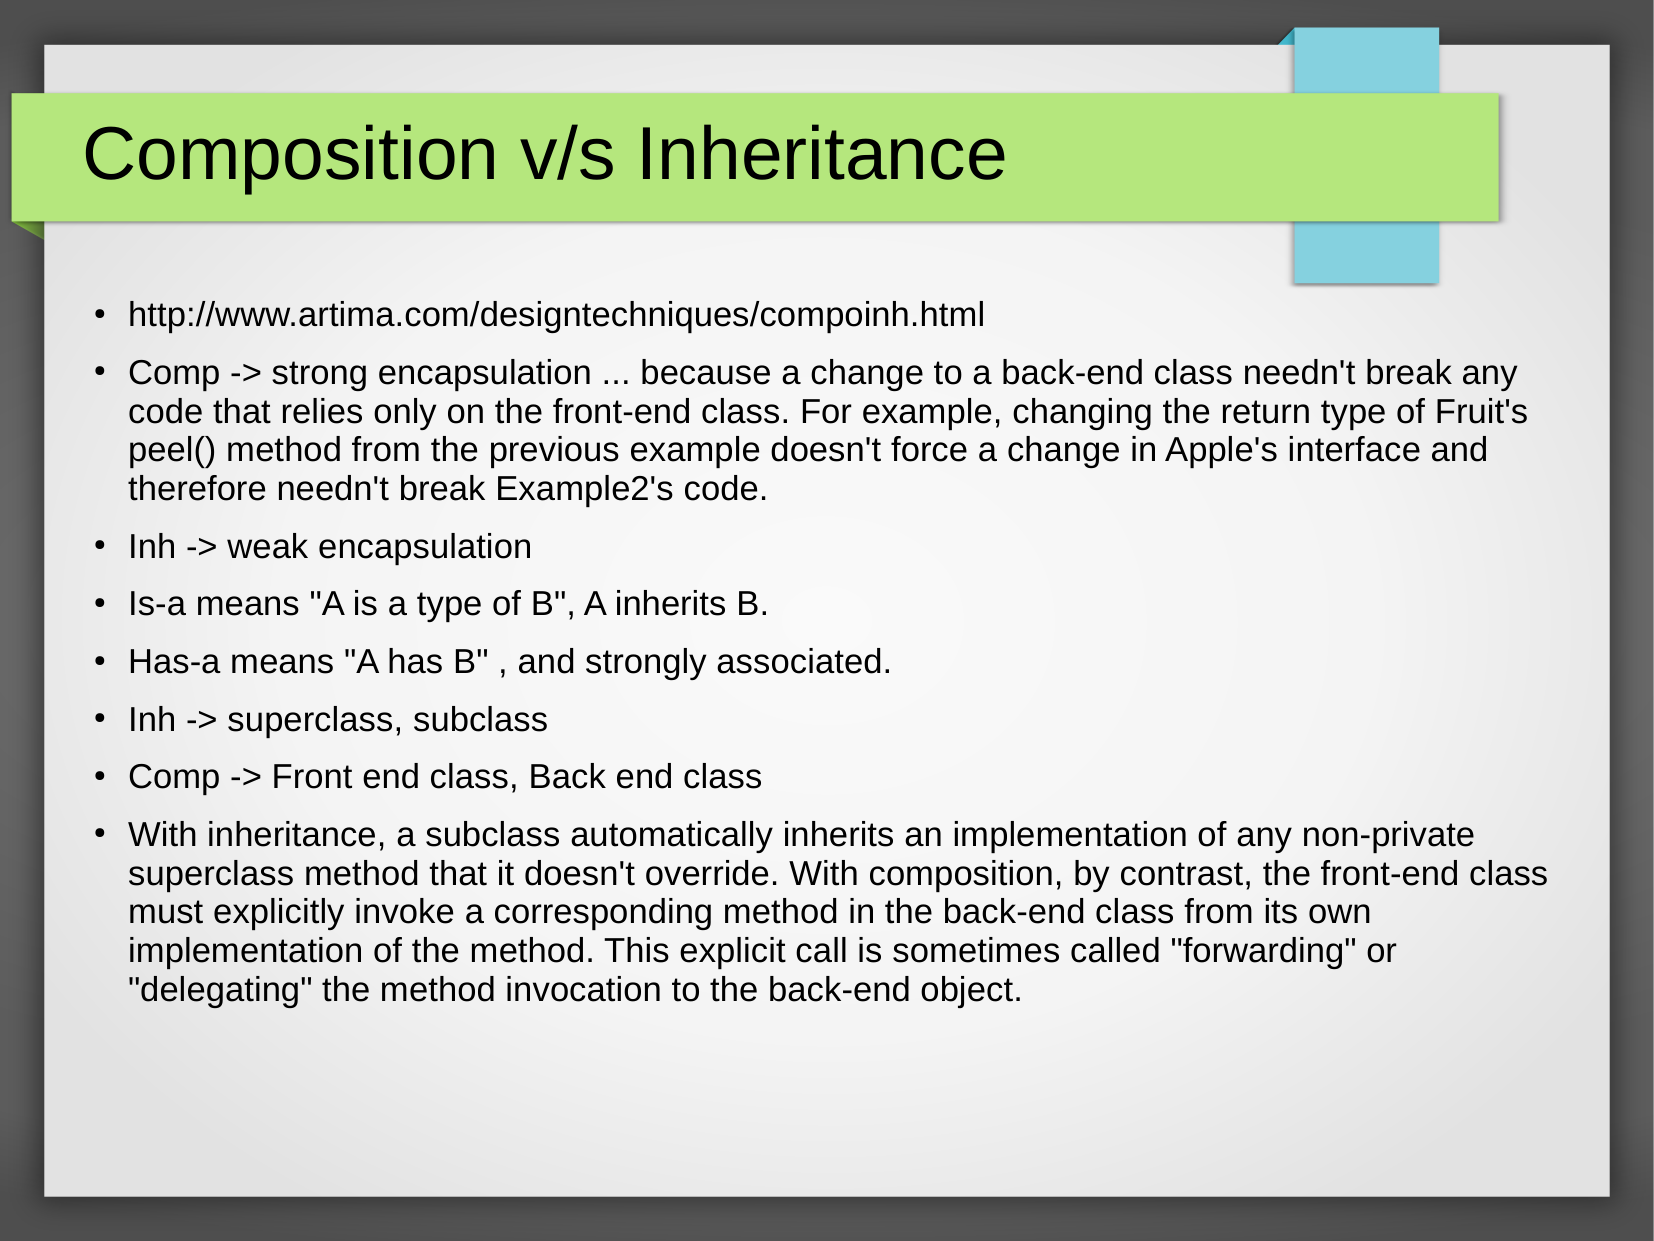

# Composition v/s Inheritance
http://www.artima.com/designtechniques/compoinh.html
Comp -> strong encapsulation ... because a change to a back-end class needn't break any code that relies only on the front-end class. For example, changing the return type of Fruit's peel() method from the previous example doesn't force a change in Apple's interface and therefore needn't break Example2's code.
Inh -> weak encapsulation
Is-a means "A is a type of B", A inherits B.
Has-a means "A has B" , and strongly associated.
Inh -> superclass, subclass
Comp -> Front end class, Back end class
With inheritance, a subclass automatically inherits an implementation of any non-private superclass method that it doesn't override. With composition, by contrast, the front-end class must explicitly invoke a corresponding method in the back-end class from its own implementation of the method. This explicit call is sometimes called "forwarding" or "delegating" the method invocation to the back-end object.